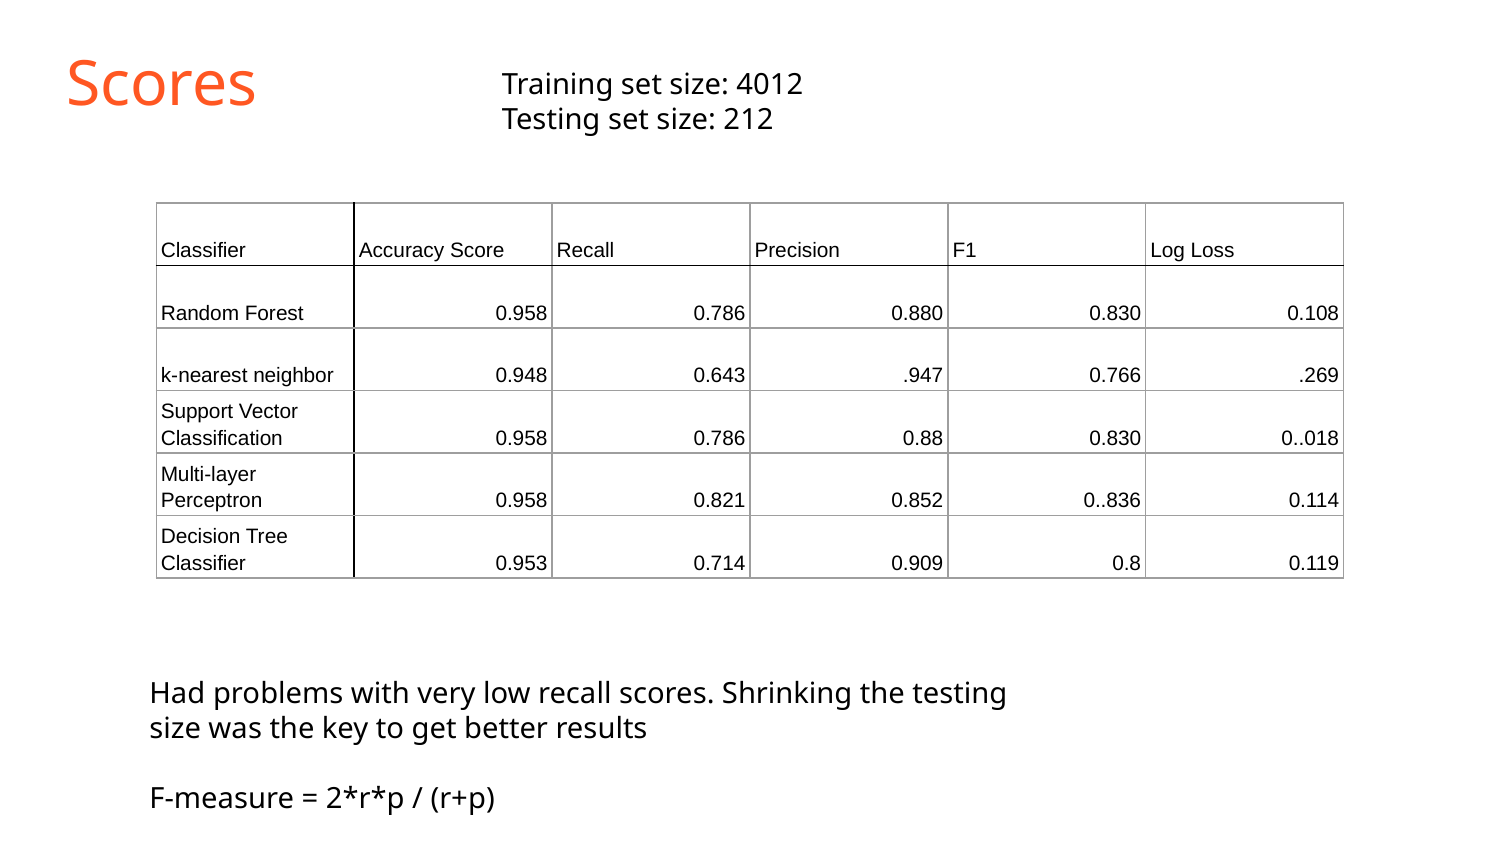

# Scores
Training set size: 4012
Testing set size: 212
| Classifier | Accuracy Score | Recall | Precision | F1 | Log Loss |
| --- | --- | --- | --- | --- | --- |
| Random Forest | 0.958 | 0.786 | 0.880 | 0.830 | 0.108 |
| k-nearest neighbor | 0.948 | 0.643 | .947 | 0.766 | .269 |
| Support Vector Classification | 0.958 | 0.786 | 0.88 | 0.830 | 0..018 |
| Multi-layer Perceptron | 0.958 | 0.821 | 0.852 | 0..836 | 0.114 |
| Decision Tree Classifier | 0.953 | 0.714 | 0.909 | 0.8 | 0.119 |
Had problems with very low recall scores. Shrinking the testing size was the key to get better results
F-measure = 2*r*p / (r+p)